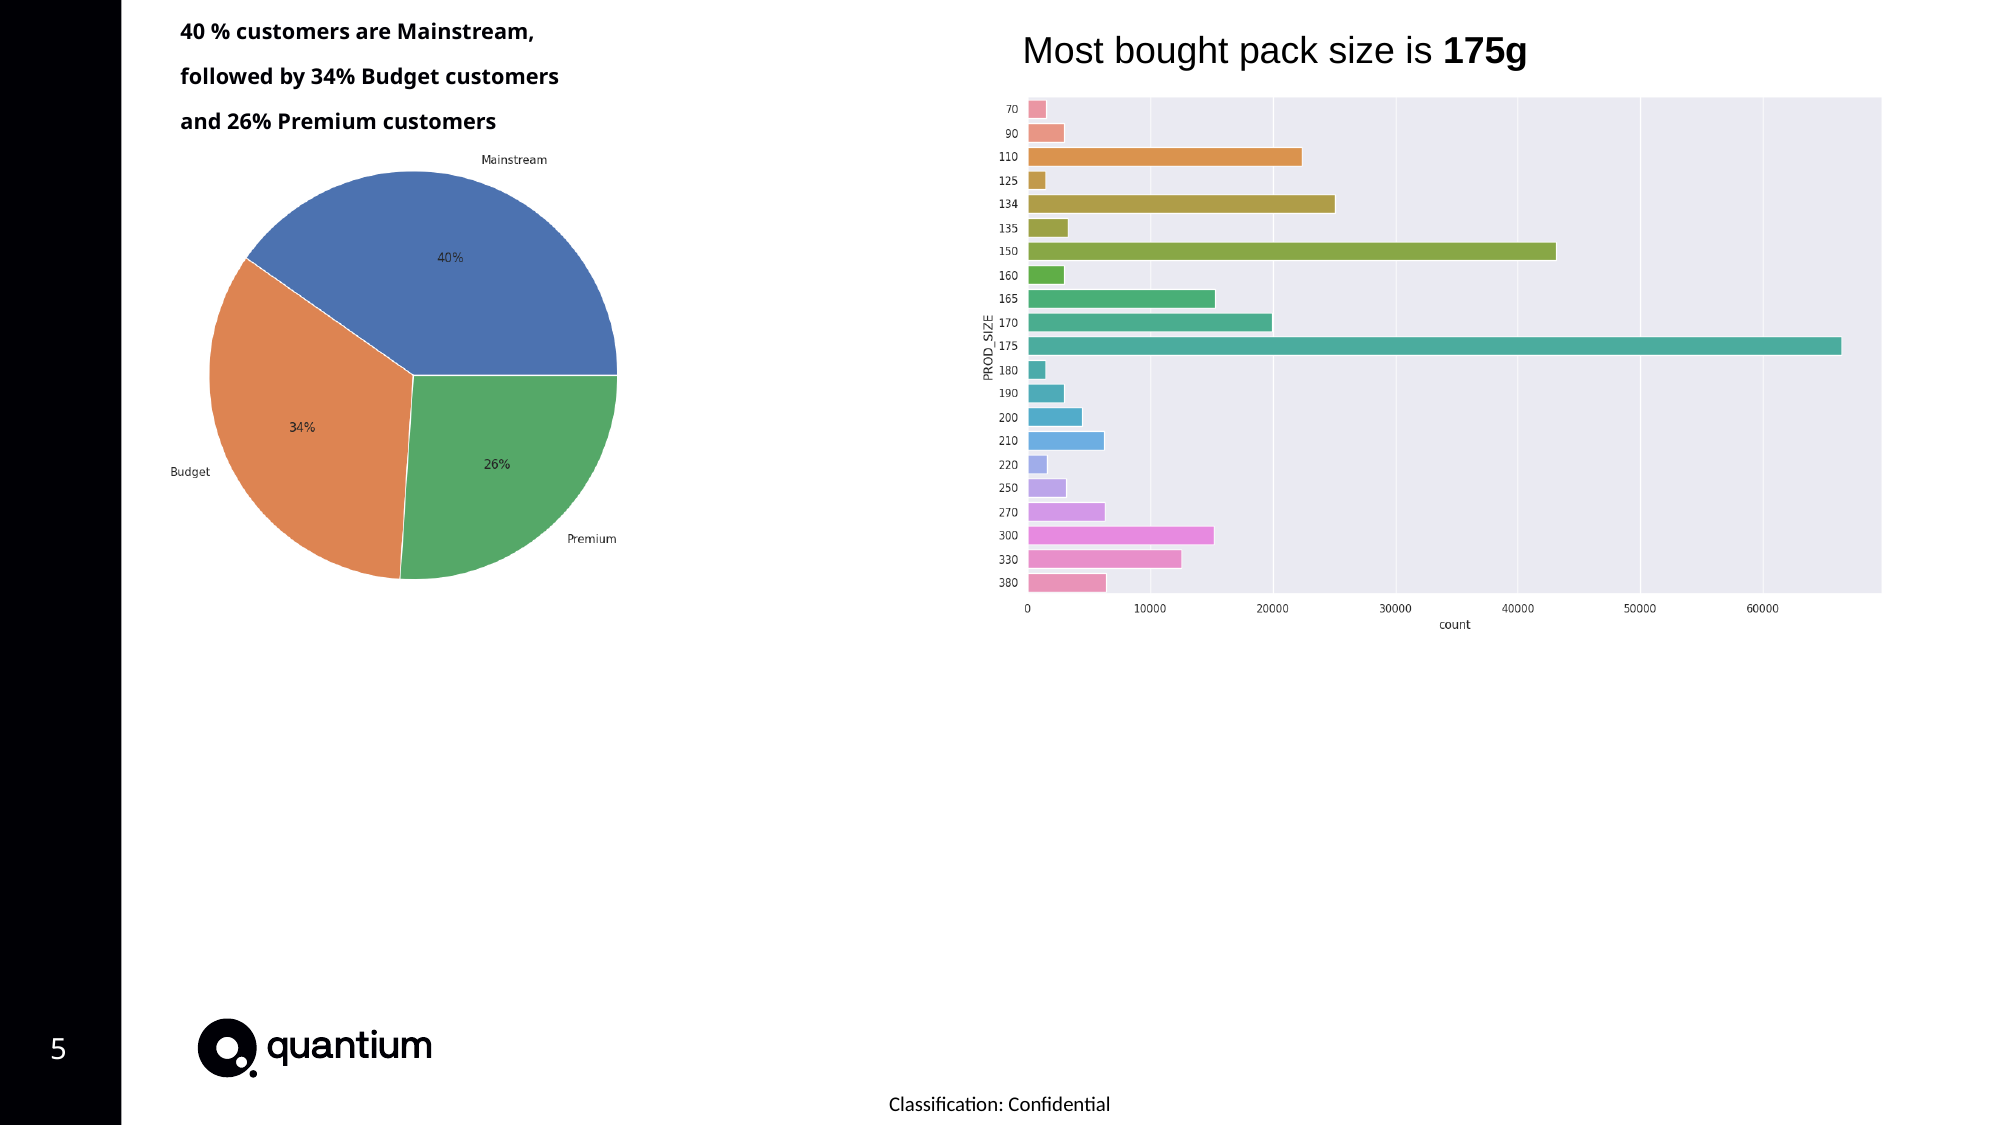

# 40 % customers are Mainstream, followed by 34% Budget customers and 26% Premium customers
Most bought pack size is 175g